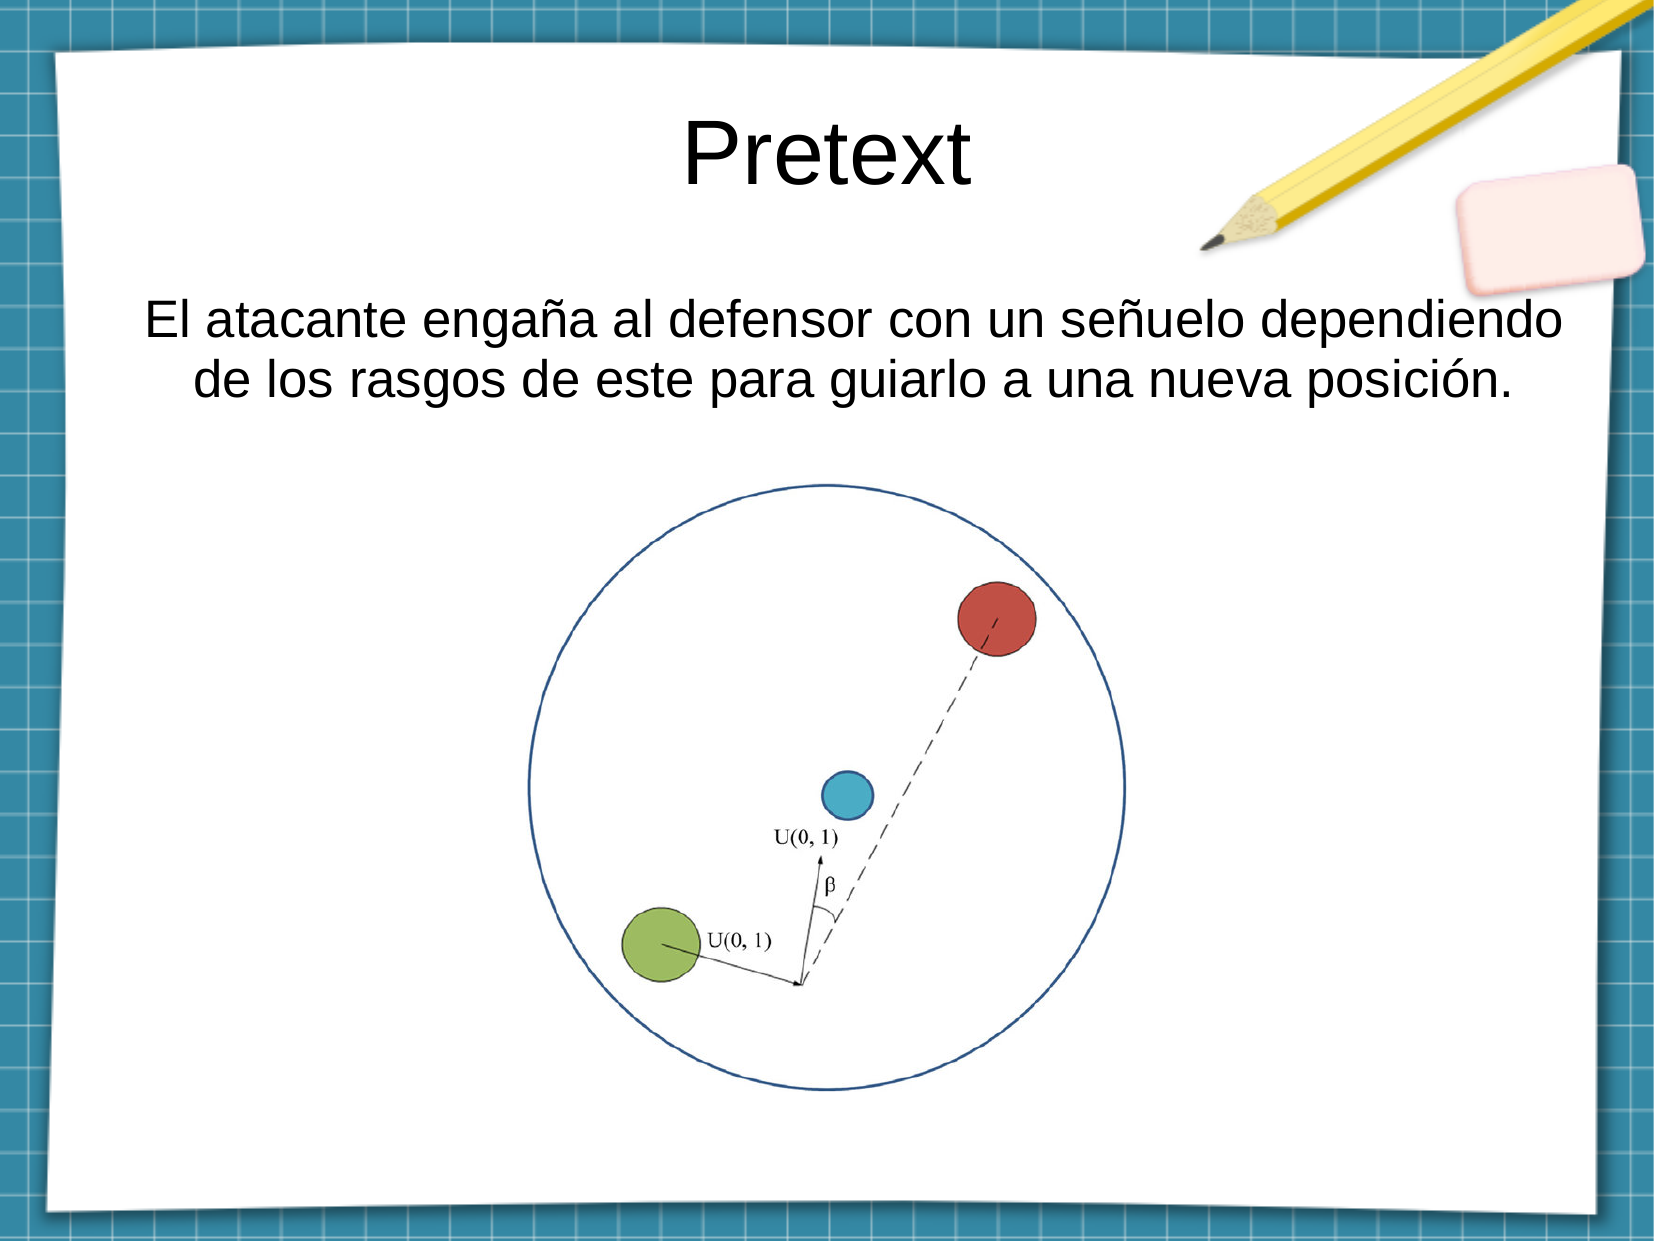

# Pretext
El atacante engaña al defensor con un señuelo dependiendo de los rasgos de este para guiarlo a una nueva posición.